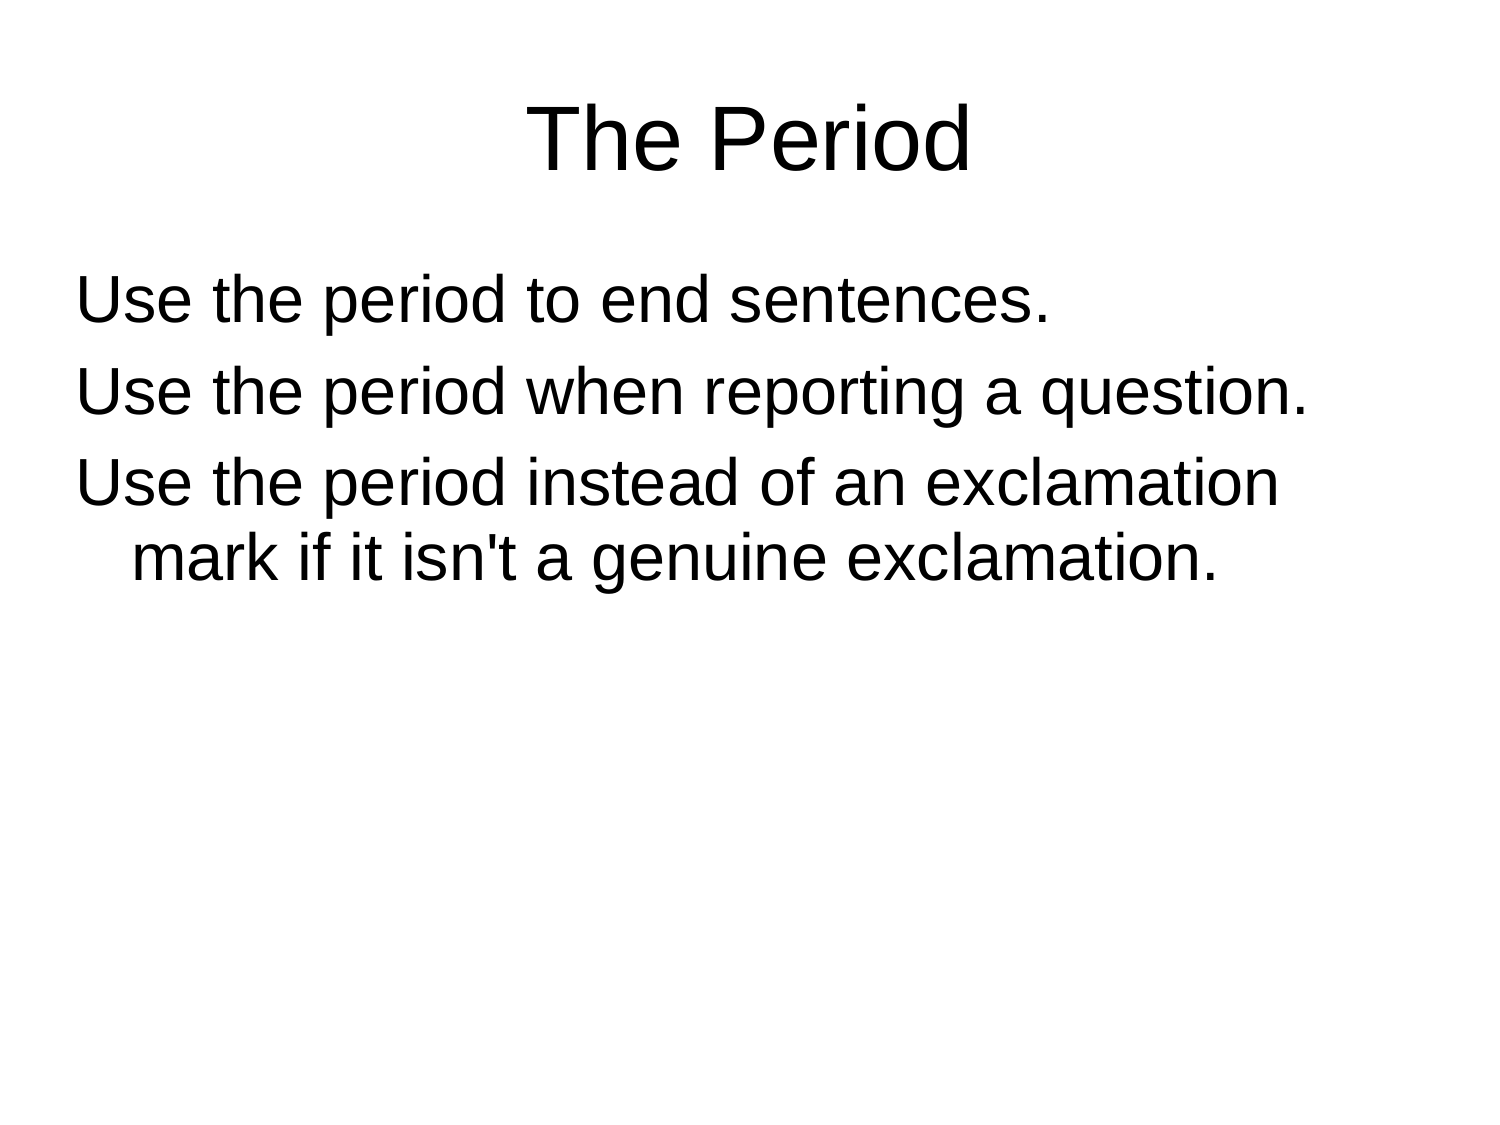

# The Period
Use the period to end sentences.
Use the period when reporting a question.
Use the period instead of an exclamation mark if it isn't a genuine exclamation.